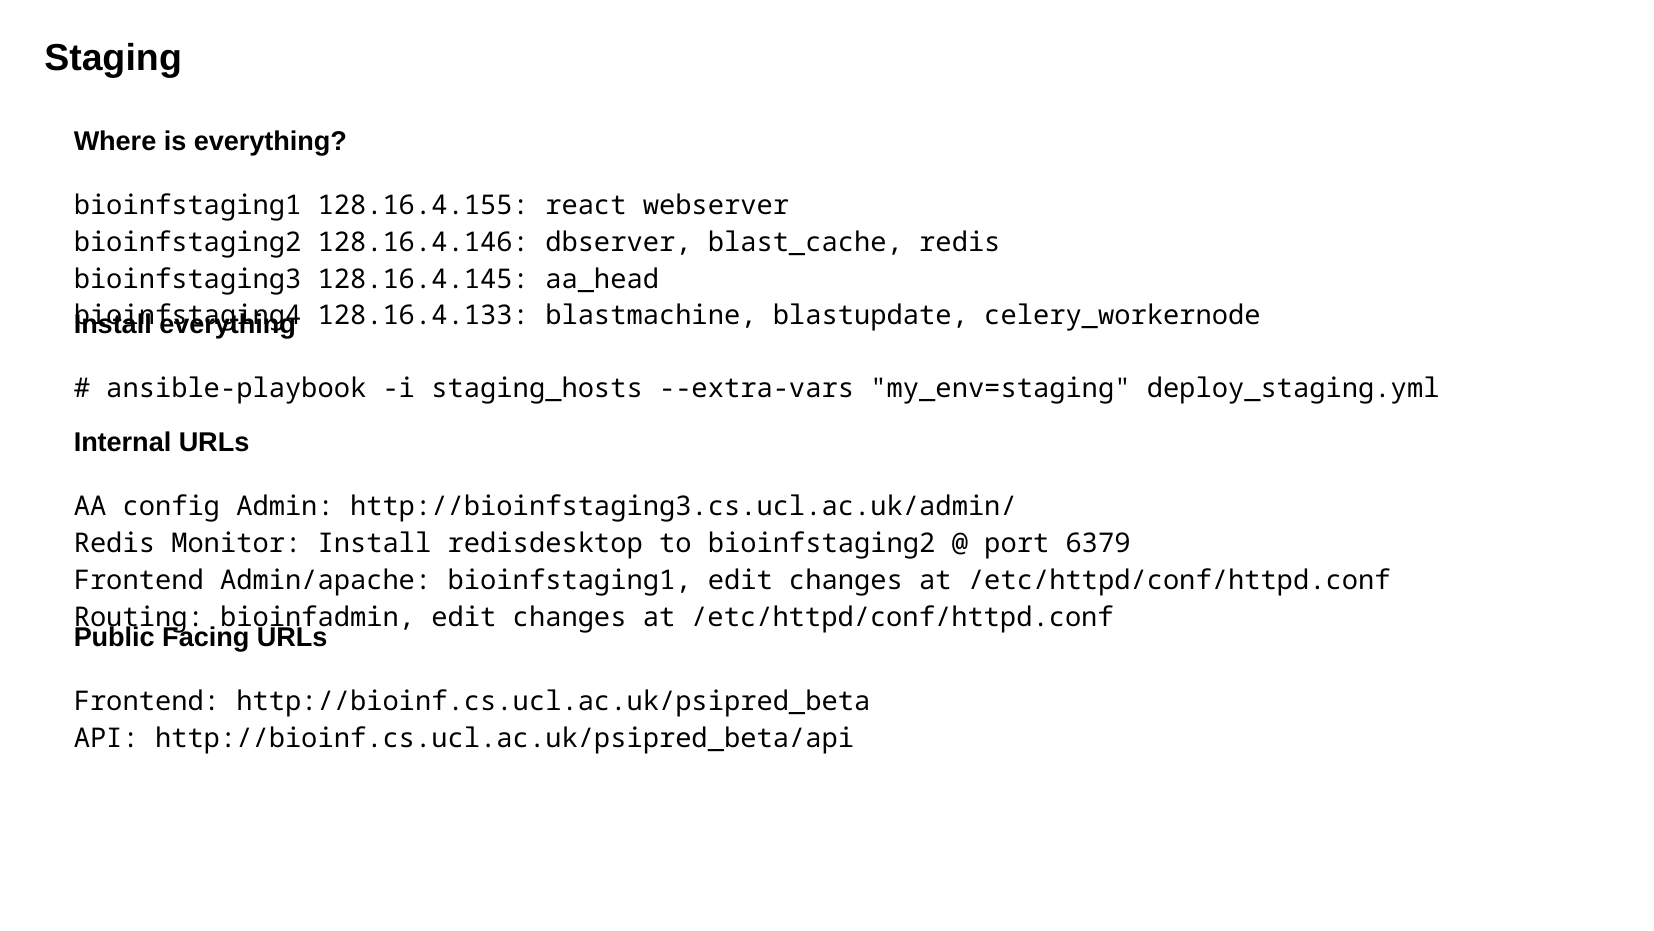

Staging
Where is everything?
bioinfstaging1 128.16.4.155: react webserver
bioinfstaging2 128.16.4.146: dbserver, blast_cache, redis
bioinfstaging3 128.16.4.145: aa_head
bioinfstaging4 128.16.4.133: blastmachine, blastupdate, celery_workernode
Install everything
# ansible-playbook -i staging_hosts --extra-vars "my_env=staging" deploy_staging.yml
Internal URLs
AA config Admin: http://bioinfstaging3.cs.ucl.ac.uk/admin/
Redis Monitor: Install redisdesktop to bioinfstaging2 @ port 6379
Frontend Admin/apache: bioinfstaging1, edit changes at /etc/httpd/conf/httpd.conf
Routing: bioinfadmin, edit changes at /etc/httpd/conf/httpd.conf
Public Facing URLs
Frontend: http://bioinf.cs.ucl.ac.uk/psipred_beta
API: http://bioinf.cs.ucl.ac.uk/psipred_beta/api